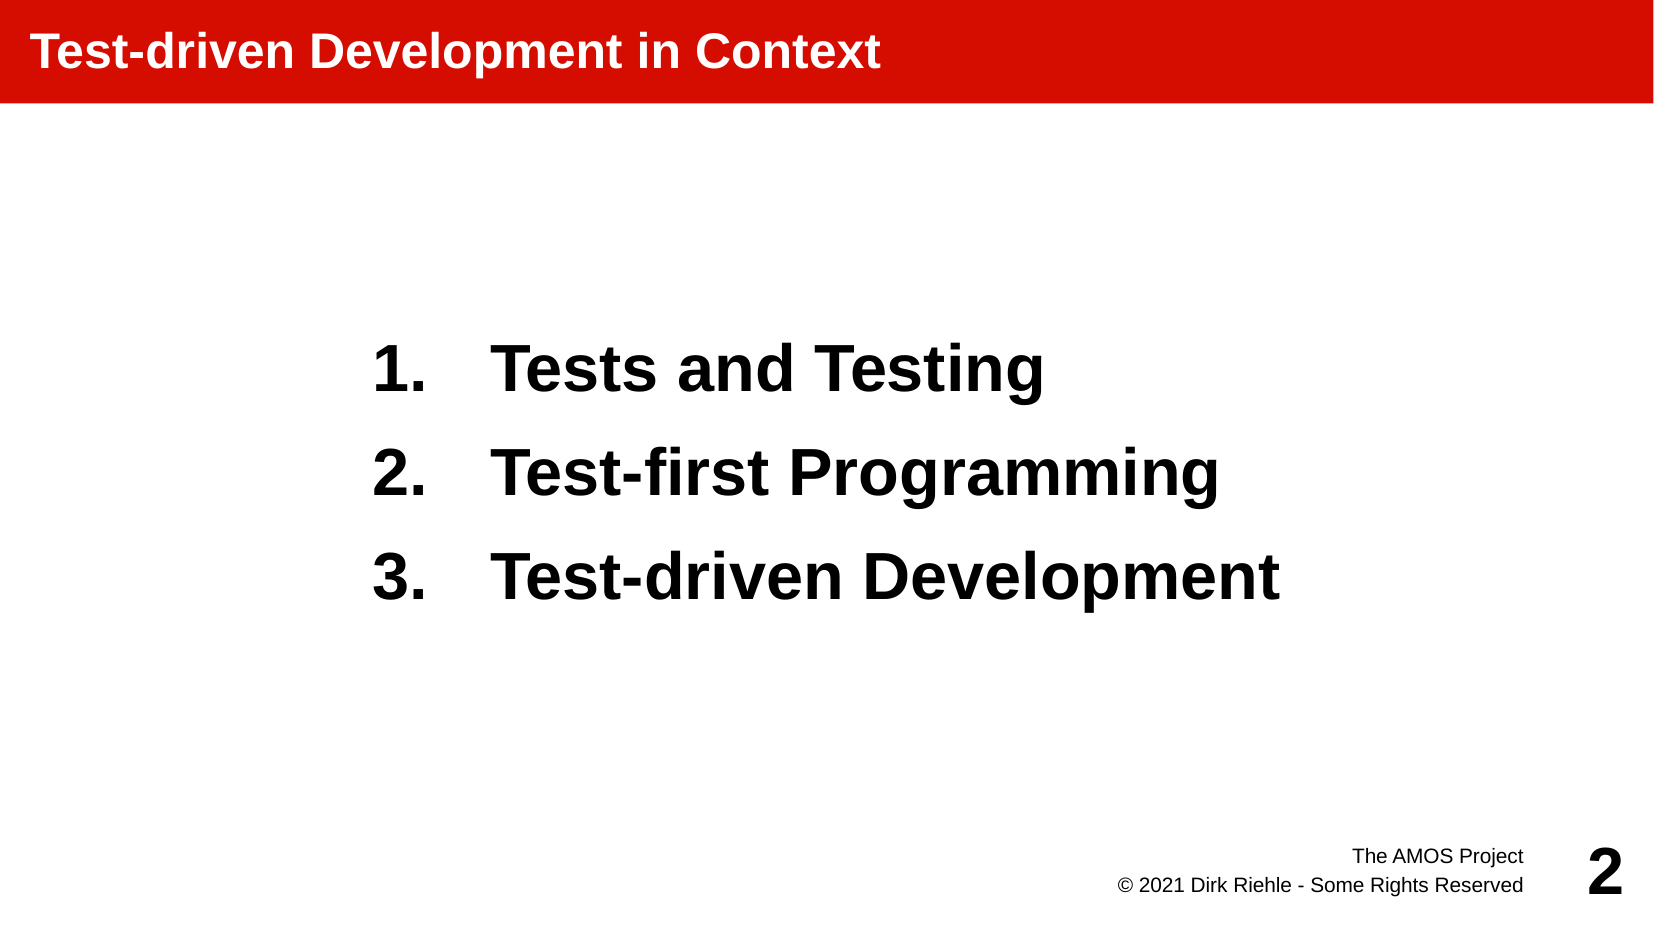

# Test-driven Development in Context
Tests and Testing
Test-first Programming
Test-driven Development
The AMOS Project
2
© 2021 Dirk Riehle - Some Rights Reserved